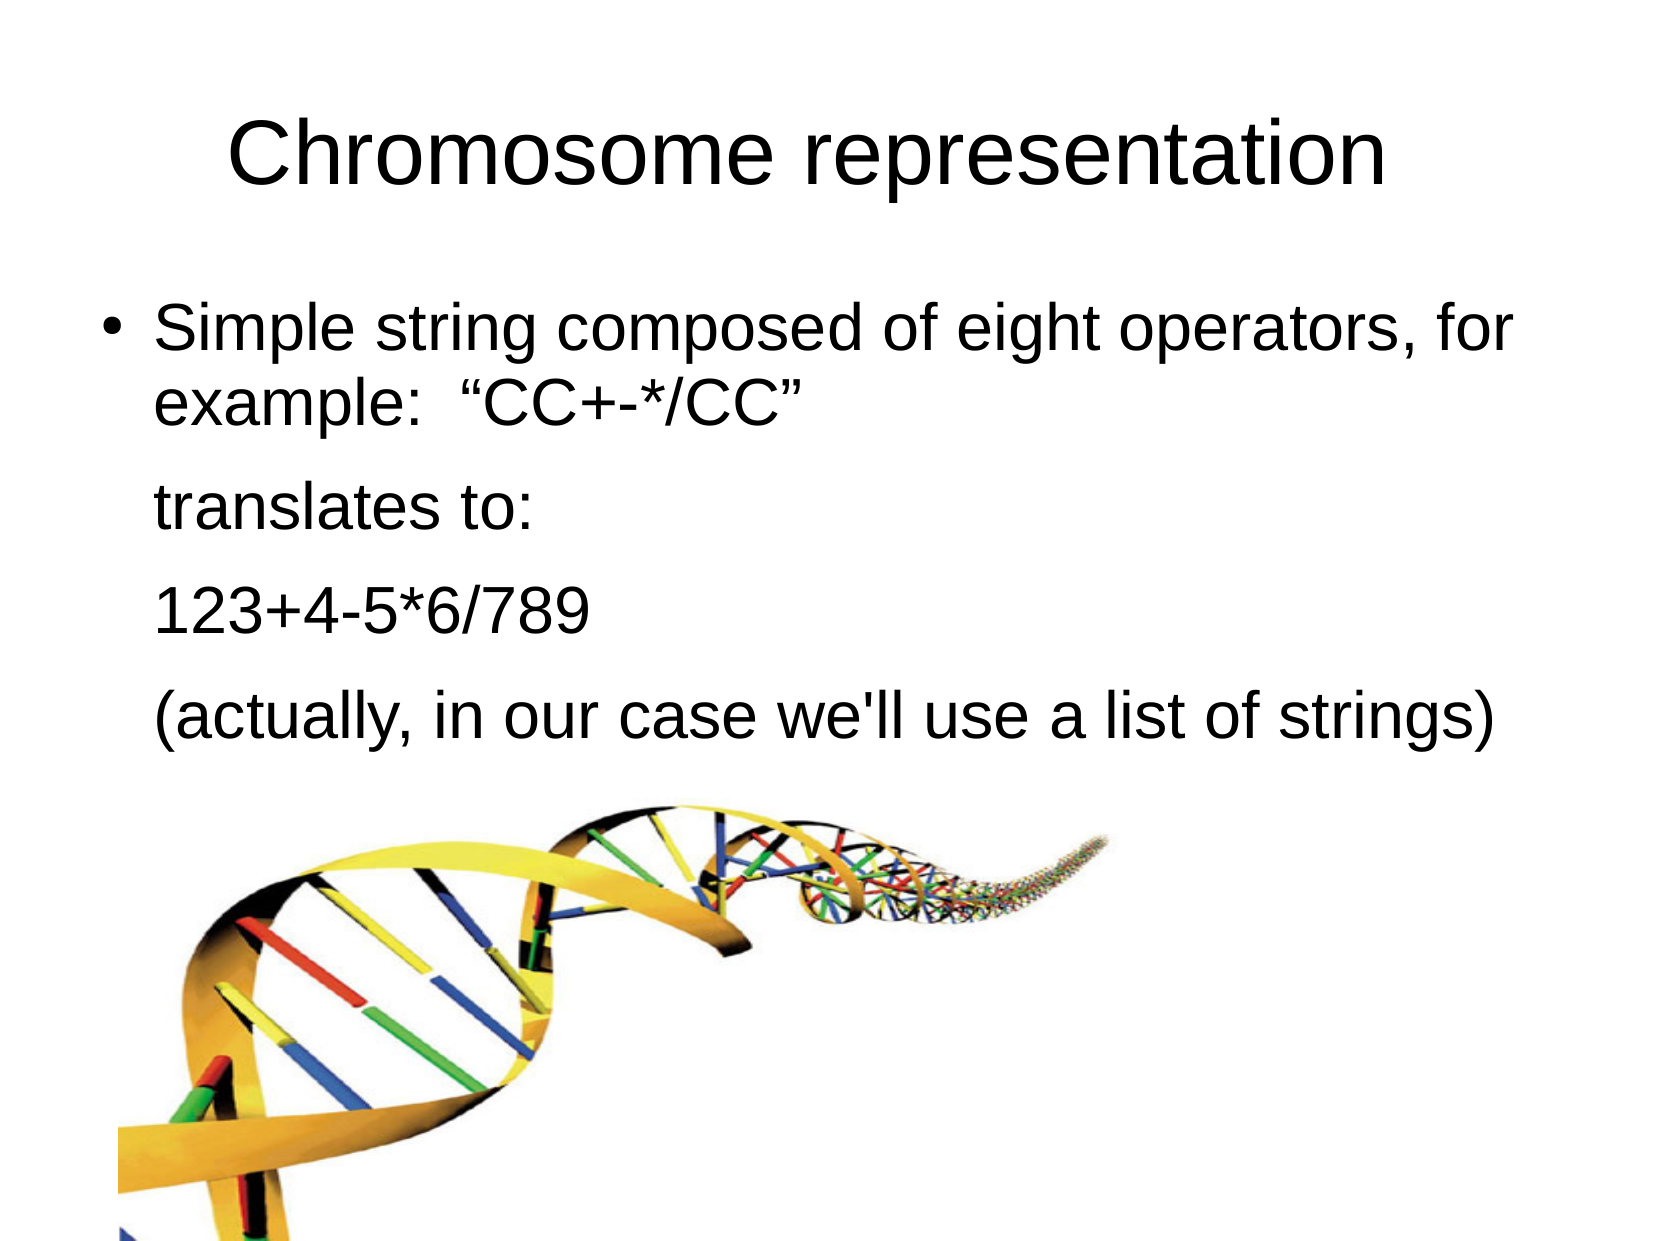

# Chromosome representation
Simple string composed of eight operators, for example: “CC+-*/CC”
translates to:
123+4-5*6/789
(actually, in our case we'll use a list of strings)